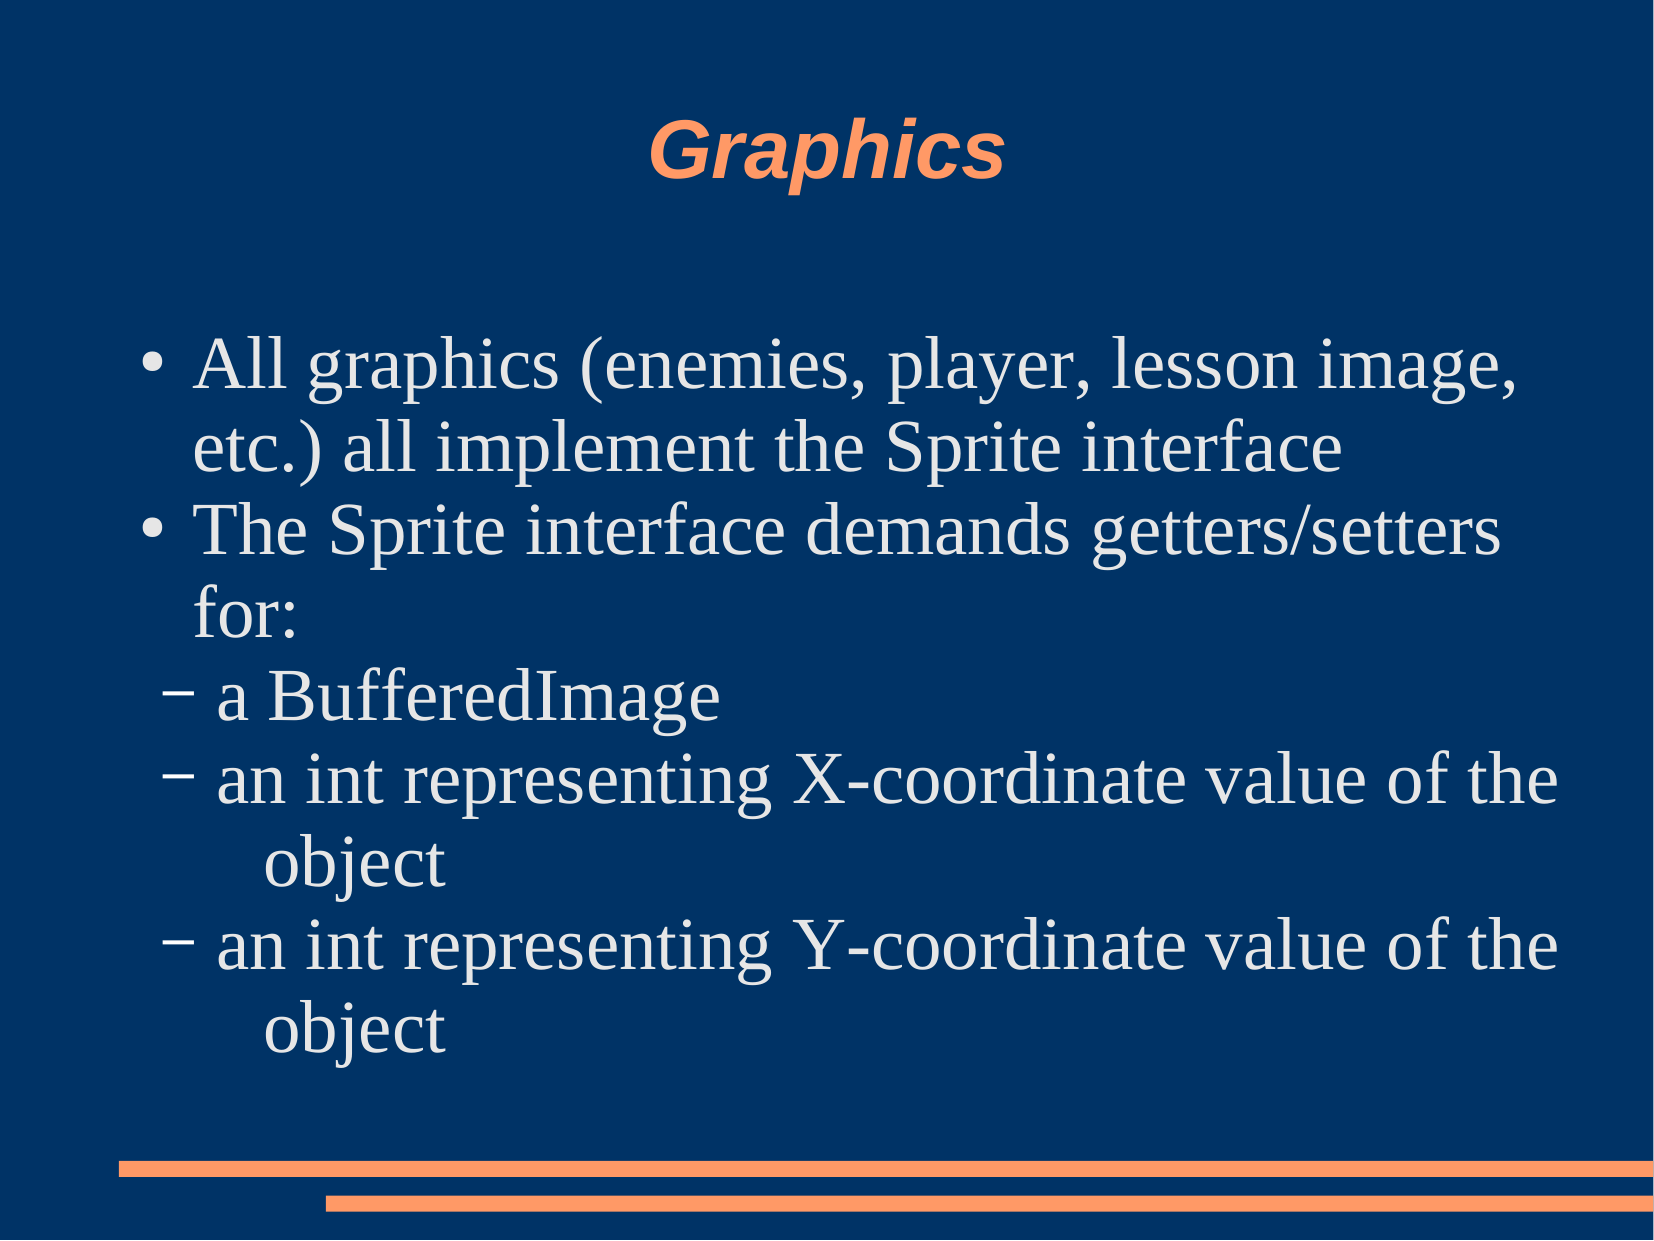

# Graphics
All graphics (enemies, player, lesson image, etc.) all implement the Sprite interface
The Sprite interface demands getters/setters for:
a BufferedImage
an int representing X-coordinate value of the object
an int representing Y-coordinate value of the object